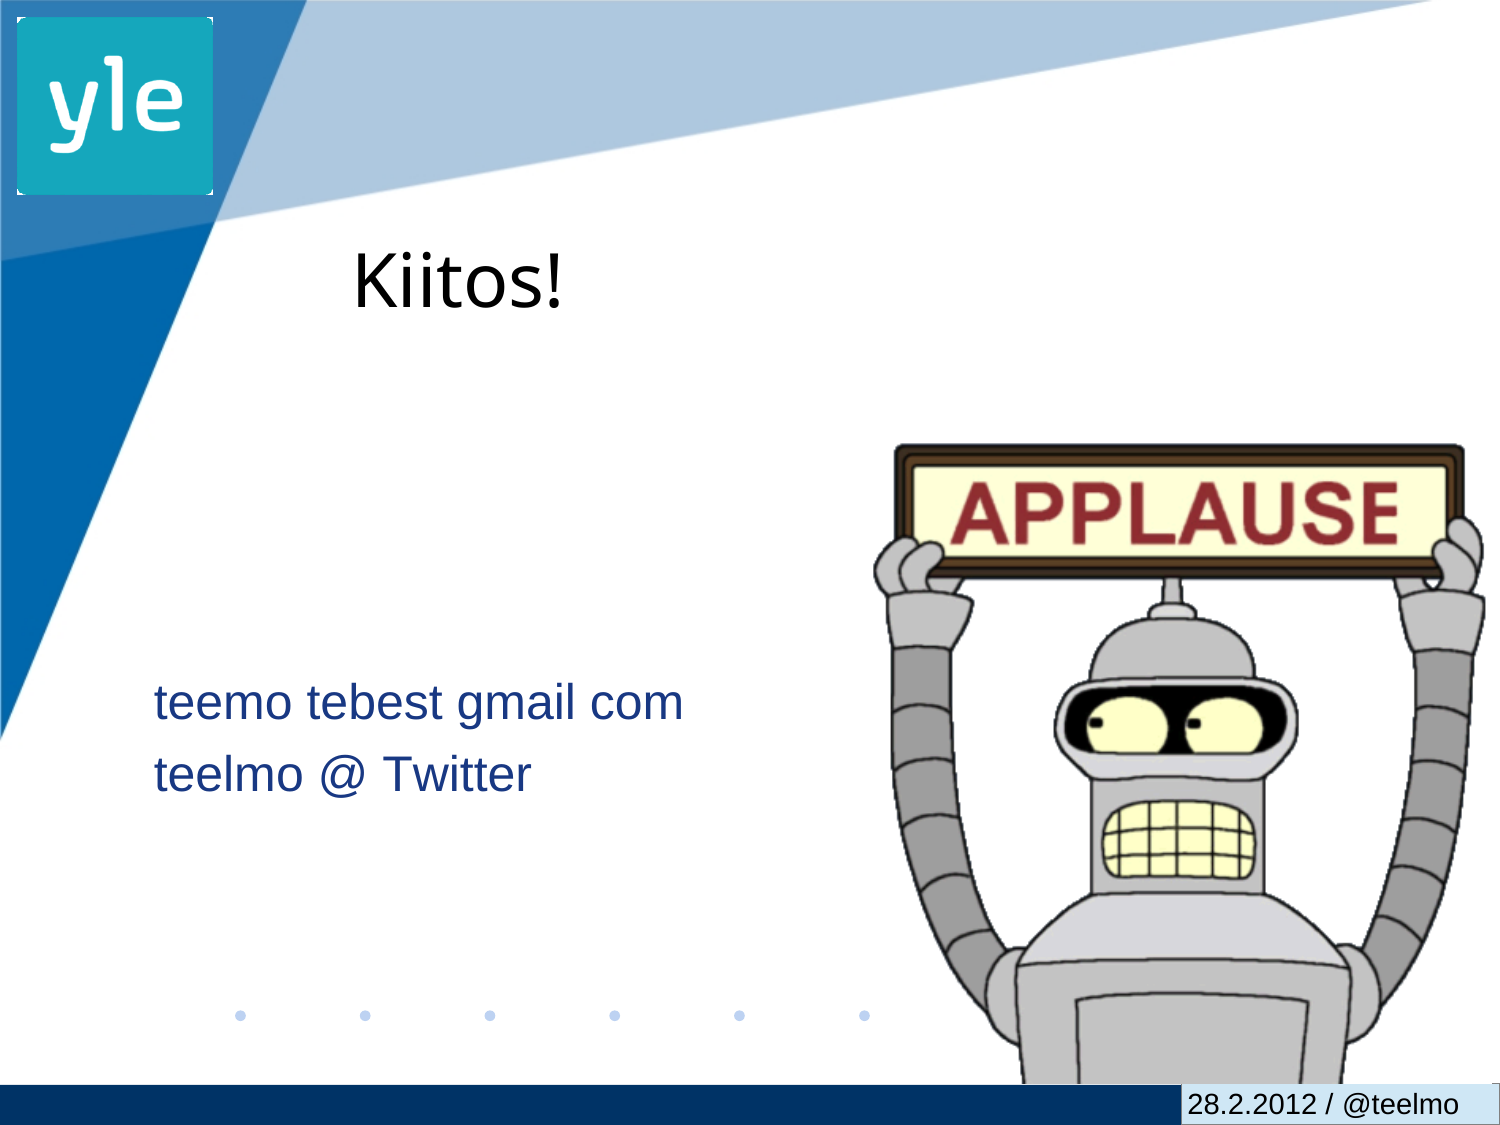

# Kiitos!
teemo tebest gmail com
teelmo @ Twitter
28.2.2012 / @teelmo